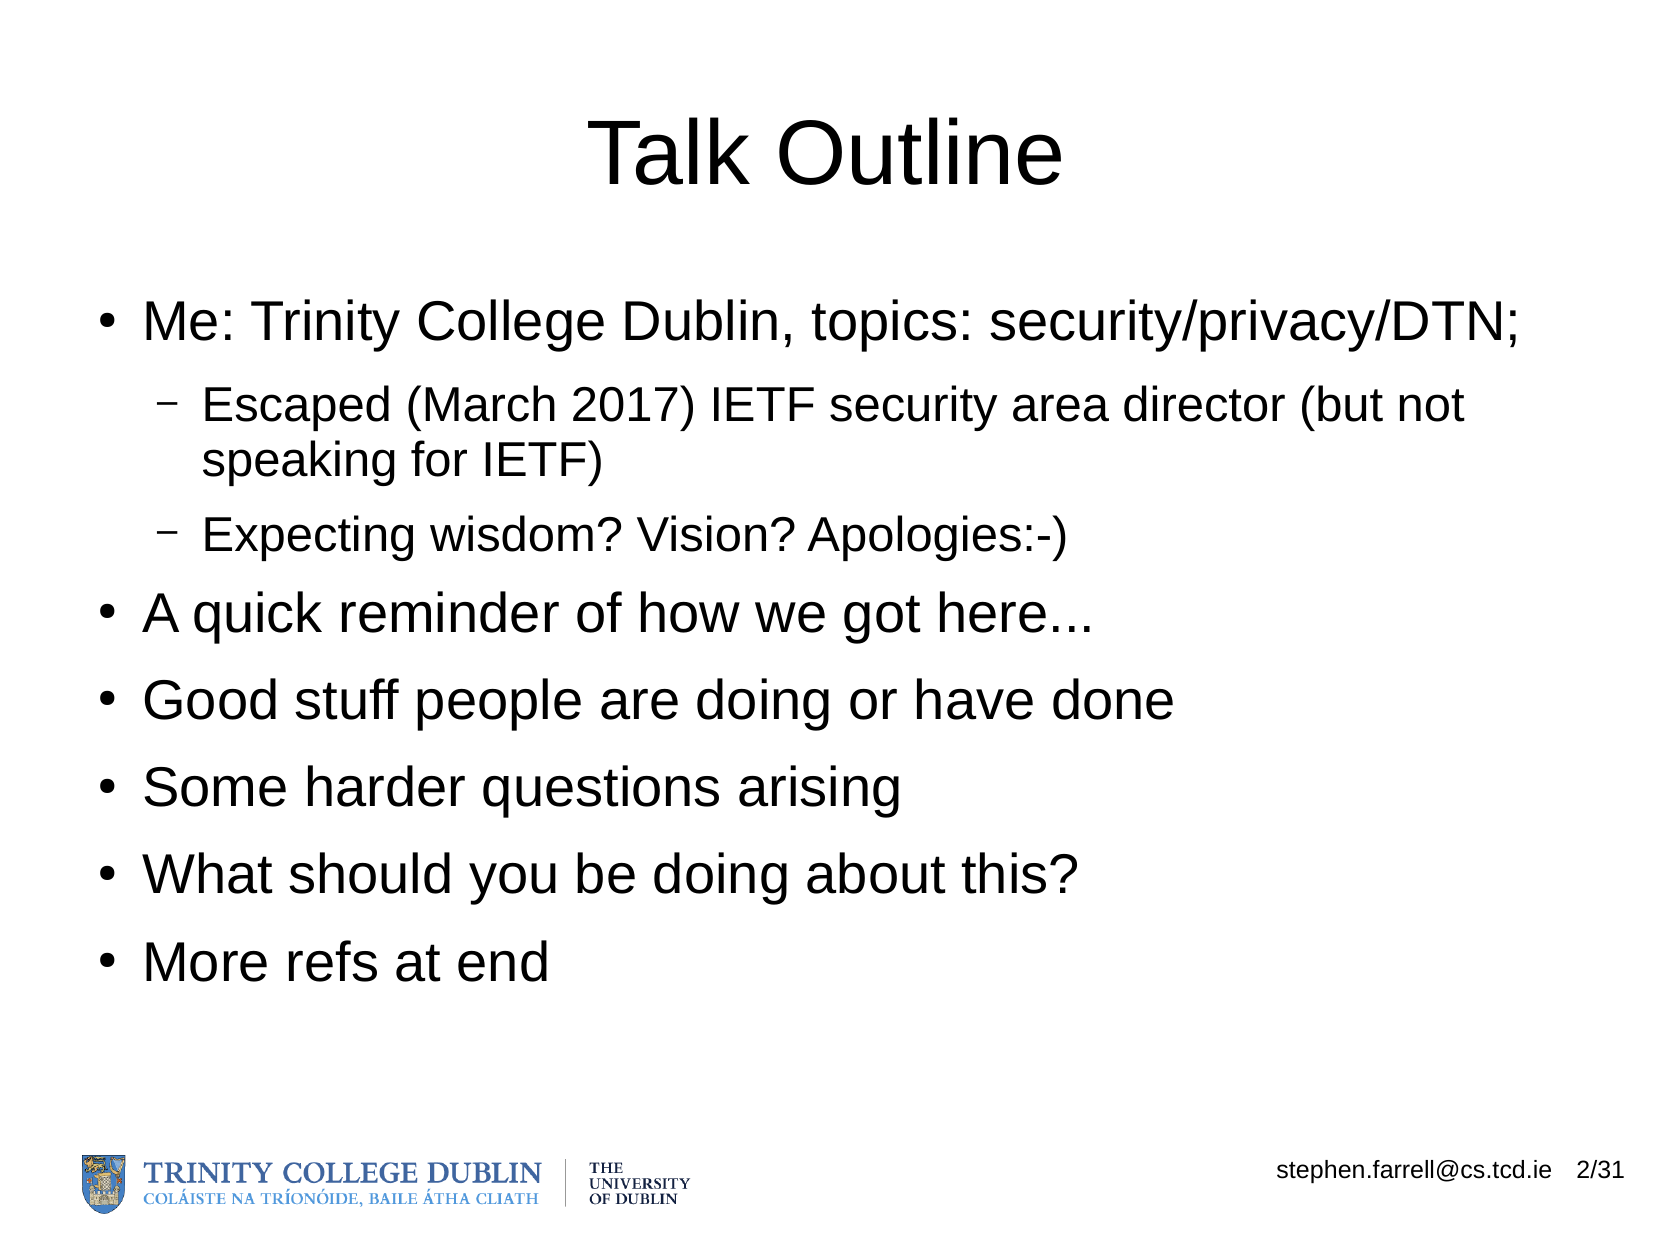

# Talk Outline
Me: Trinity College Dublin, topics: security/privacy/DTN;
Escaped (March 2017) IETF security area director (but not speaking for IETF)
Expecting wisdom? Vision? Apologies:-)
A quick reminder of how we got here...
Good stuff people are doing or have done
Some harder questions arising
What should you be doing about this?
More refs at end